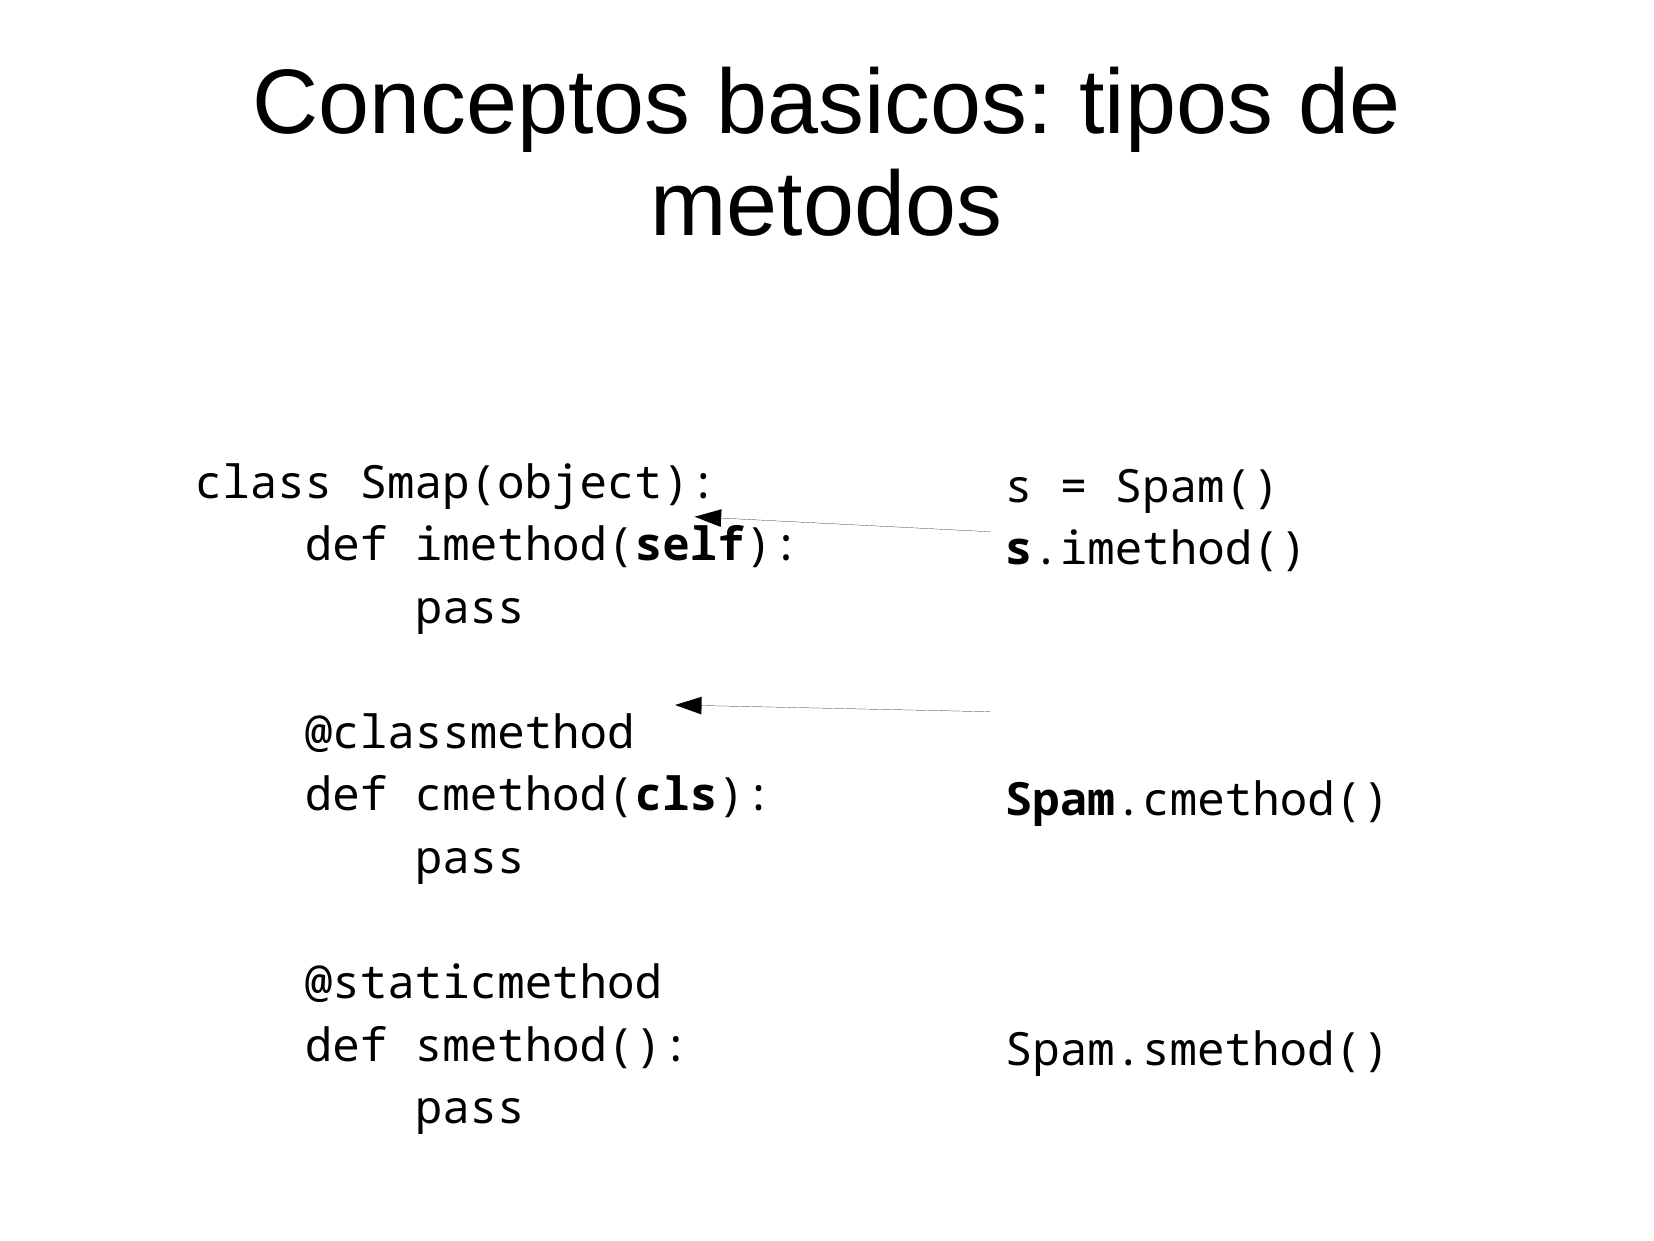

# Conceptos basicos: tipos de metodos
class Smap(object):
 def imethod(self):
 pass
 @classmethod
 def cmethod(cls):
 pass
 @staticmethod
 def smethod():
 pass
s = Spam()
s.imethod()
Spam.cmethod()
Spam.smethod()